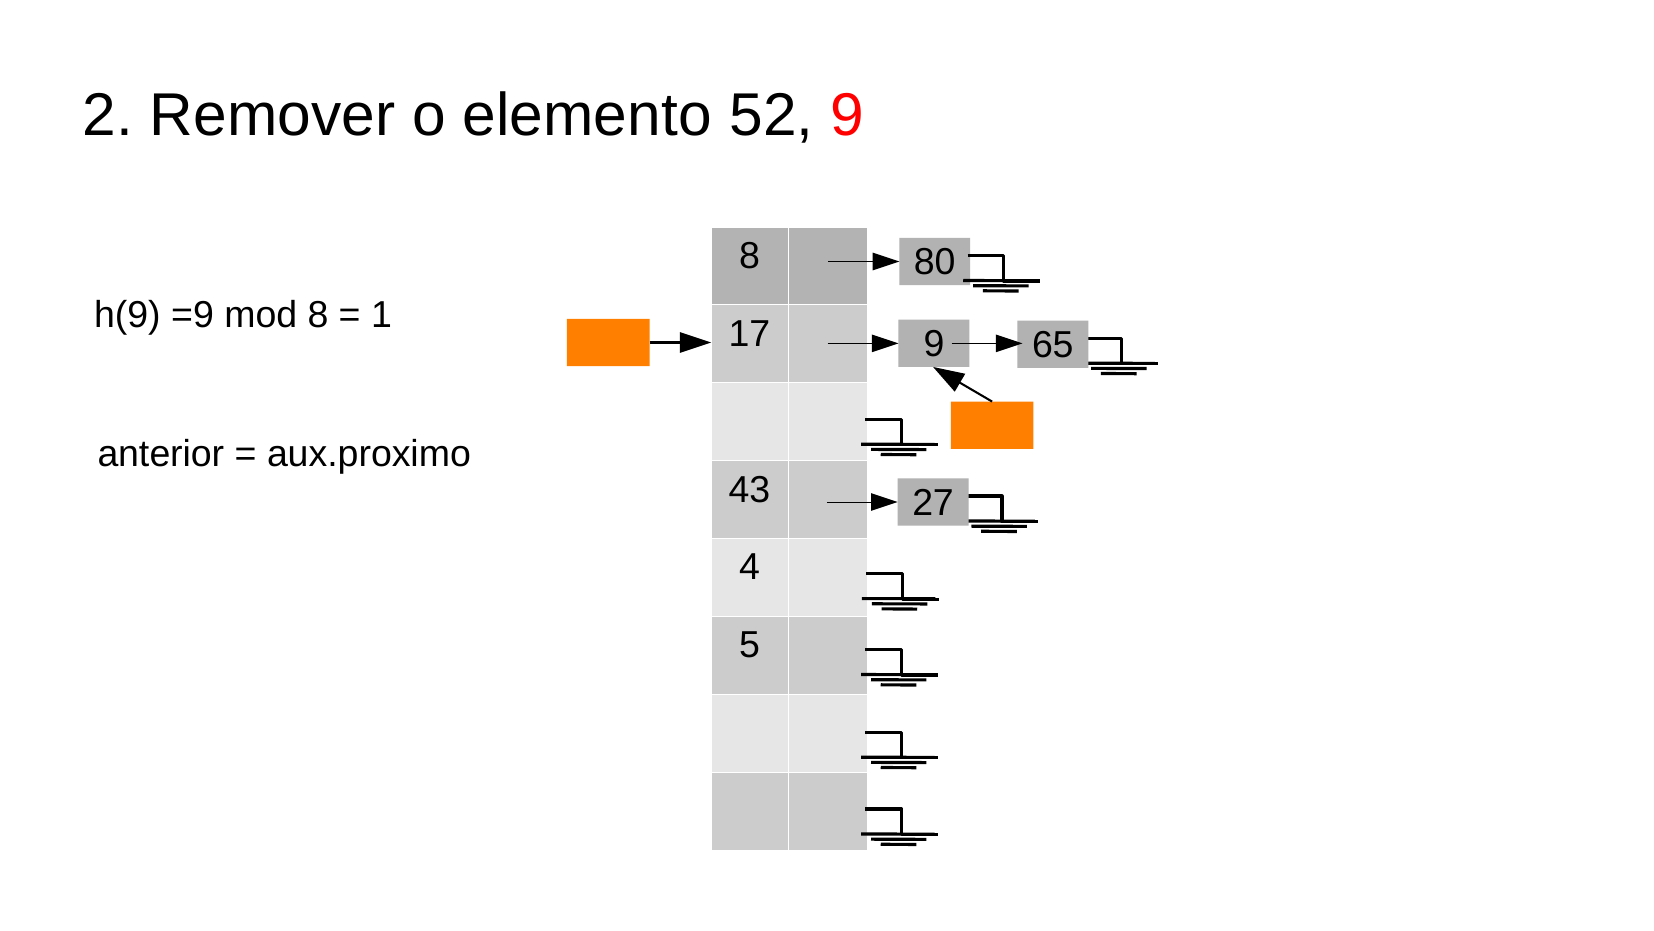

# 2. Remover o elemento 52, 9
| 8 | |
| --- | --- |
| 17 | |
| | |
| 43 | |
| 4 | |
| 5 | |
| | |
| | |
80
h(9) =9 mod 8 = 1
anterior
9
65
aux
anterior = aux.proximo
27